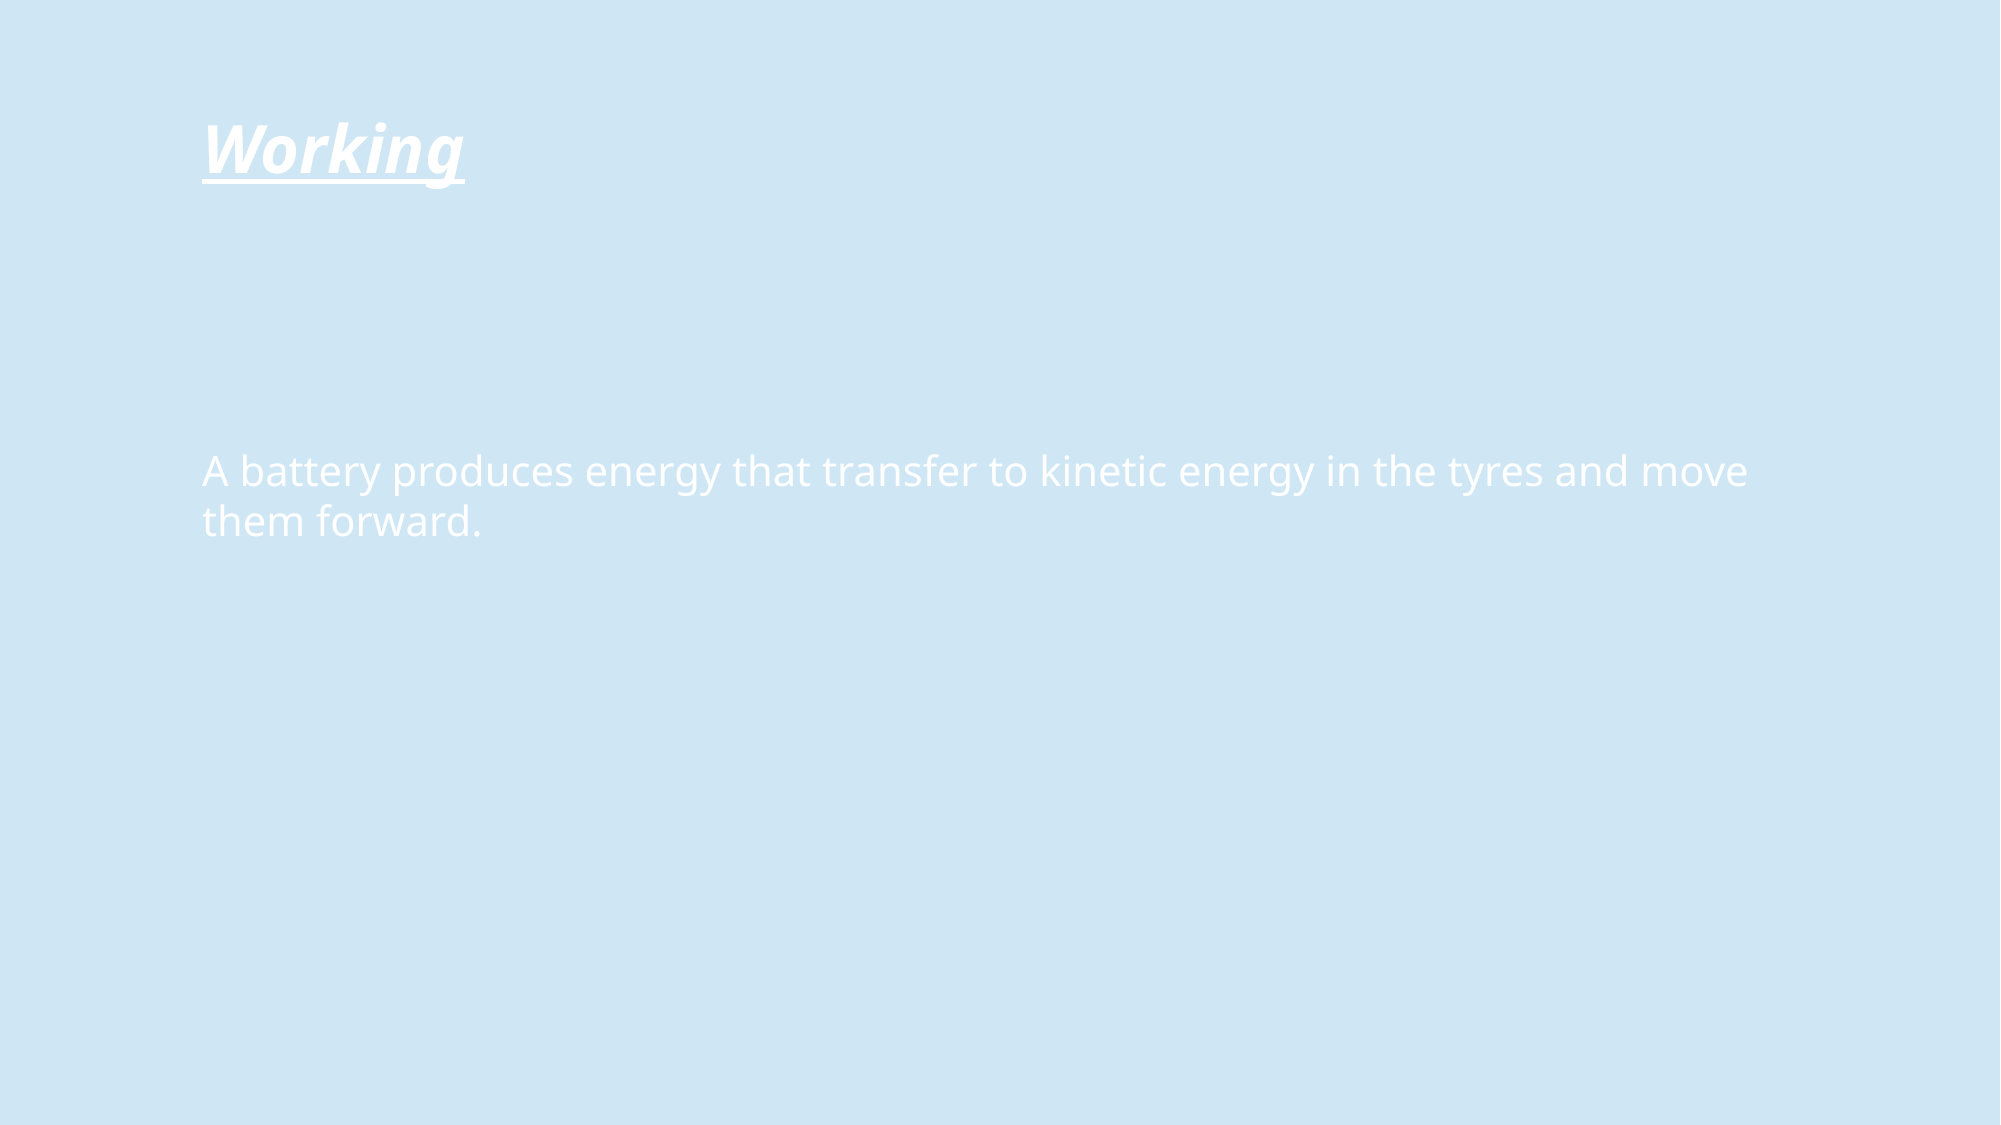

# Working
A battery produces energy that transfer to kinetic energy in the tyres and move them forward.